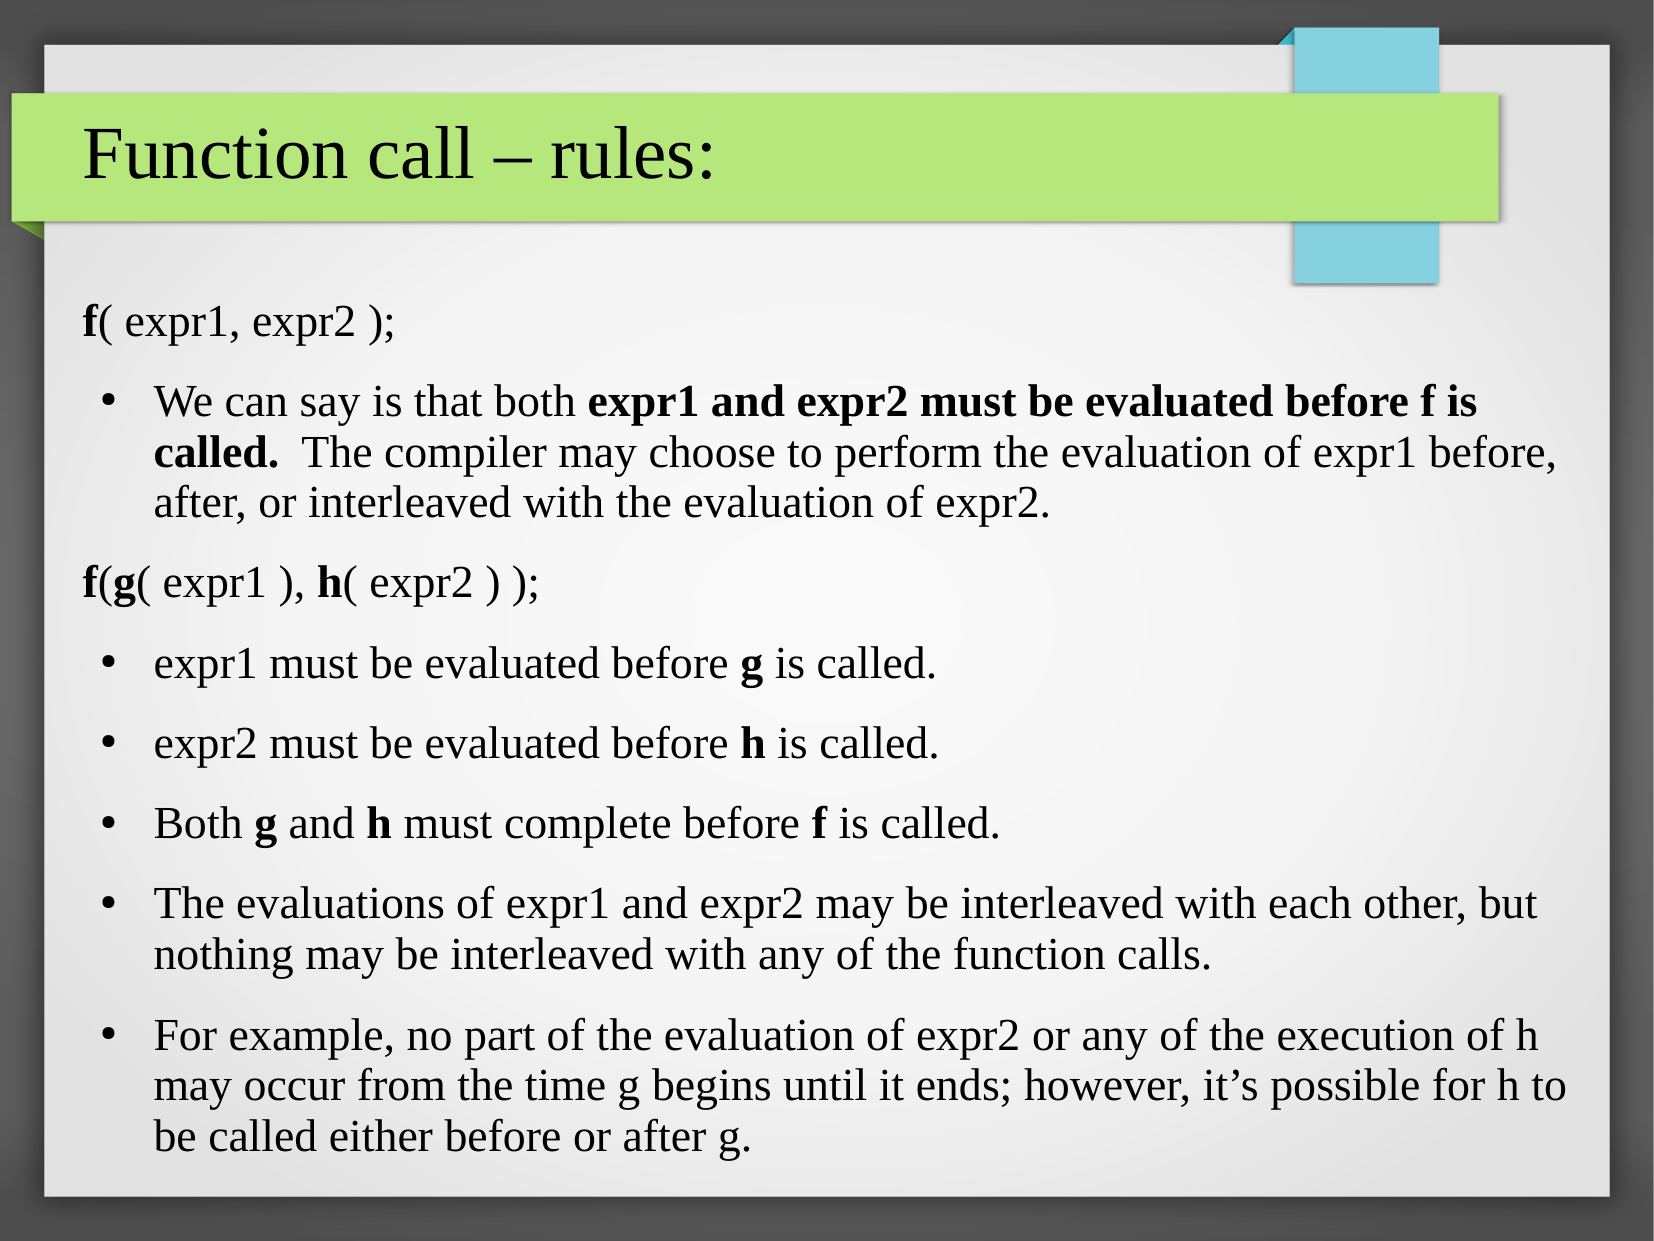

# Function call – rules:
f( expr1, expr2 );
We can say is that both expr1 and expr2 must be evaluated before f is called. The compiler may choose to perform the evaluation of expr1 before, after, or interleaved with the evaluation of expr2.
f(g( expr1 ), h( expr2 ) );
expr1 must be evaluated before g is called.
expr2 must be evaluated before h is called.
Both g and h must complete before f is called.
The evaluations of expr1 and expr2 may be interleaved with each other, but nothing may be interleaved with any of the function calls.
For example, no part of the evaluation of expr2 or any of the execution of h may occur from the time g begins until it ends; however, it’s possible for h to be called either before or after g.